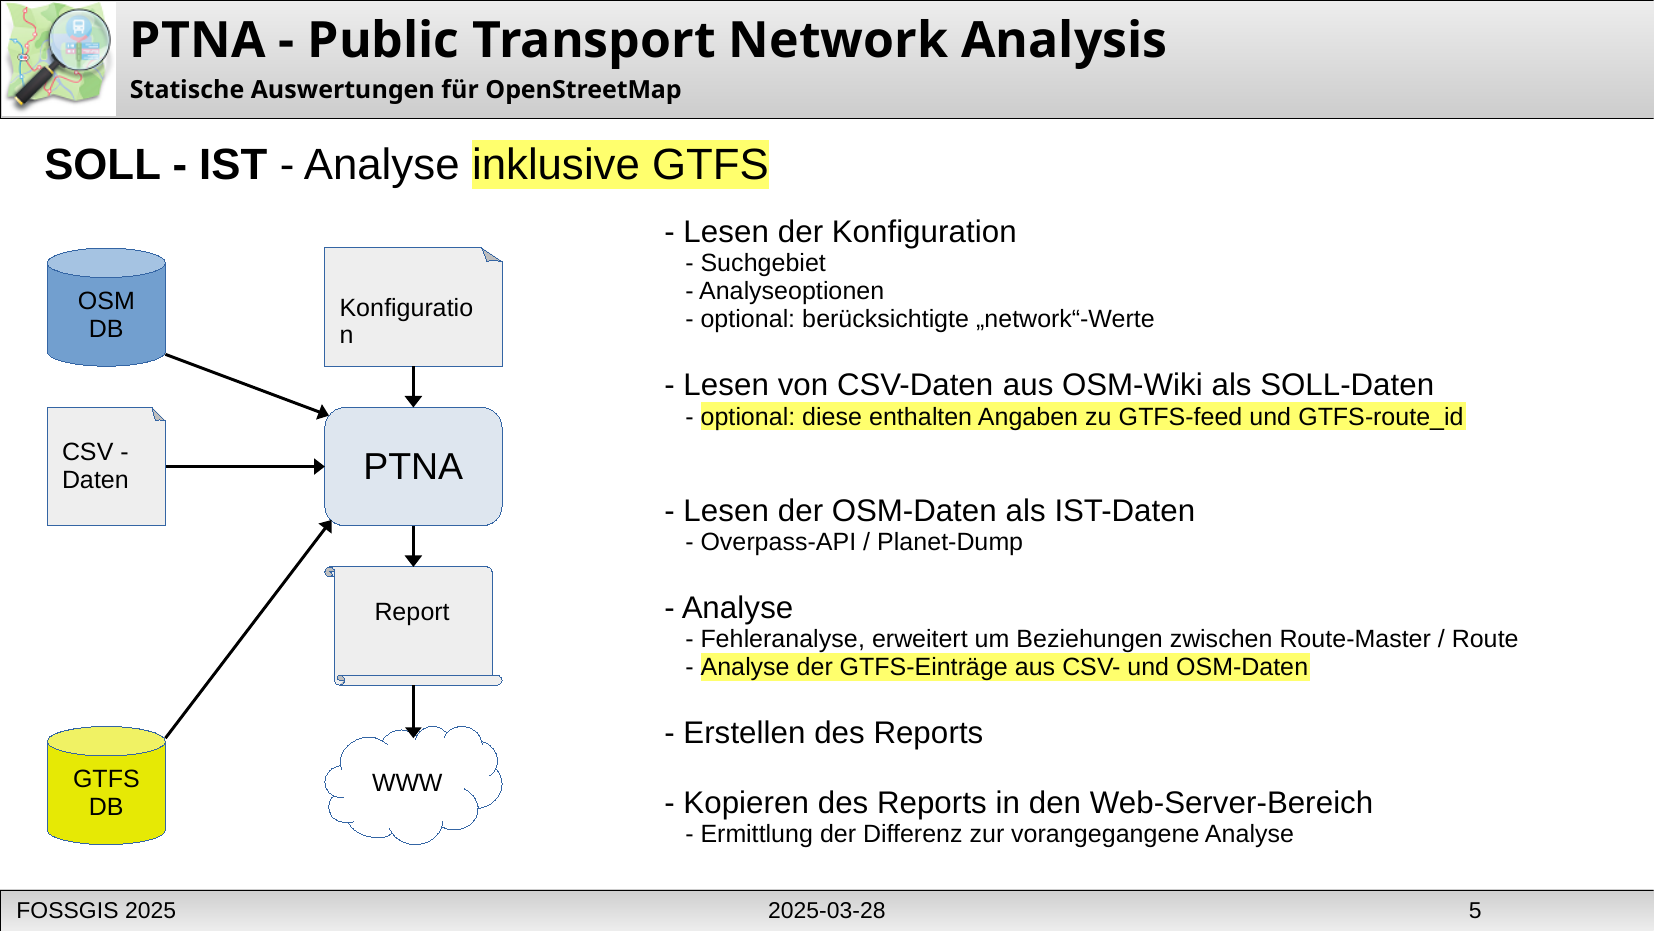

PTNA - Public Transport Network Analysis
Statische Auswertungen für OpenStreetMap
SOLL - IST - Analyse inklusive GTFS
- Lesen der Konfiguration
 - Suchgebiet
 - Analyseoptionen
 - optional: berücksichtigte „network“-Werte
- Lesen von CSV-Daten aus OSM-Wiki als SOLL-Daten
 - optional: diese enthalten Angaben zu GTFS-feed und GTFS-route_id
- Lesen der OSM-Daten als IST-Daten
 - Overpass-API / Planet-Dump
- Analyse
 - Fehleranalyse, erweitert um Beziehungen zwischen Route-Master / Route
 - Analyse der GTFS-Einträge aus CSV- und OSM-Daten
- Erstellen des Reports
- Kopieren des Reports in den Web-Server-Bereich
 - Ermittlung der Differenz zur vorangegangene Analyse
OSM DB
Konfiguration
PTNA
CSV - Daten
 Report
WWW
GTFS DB
FOSSGIS 2025
2025-03-28